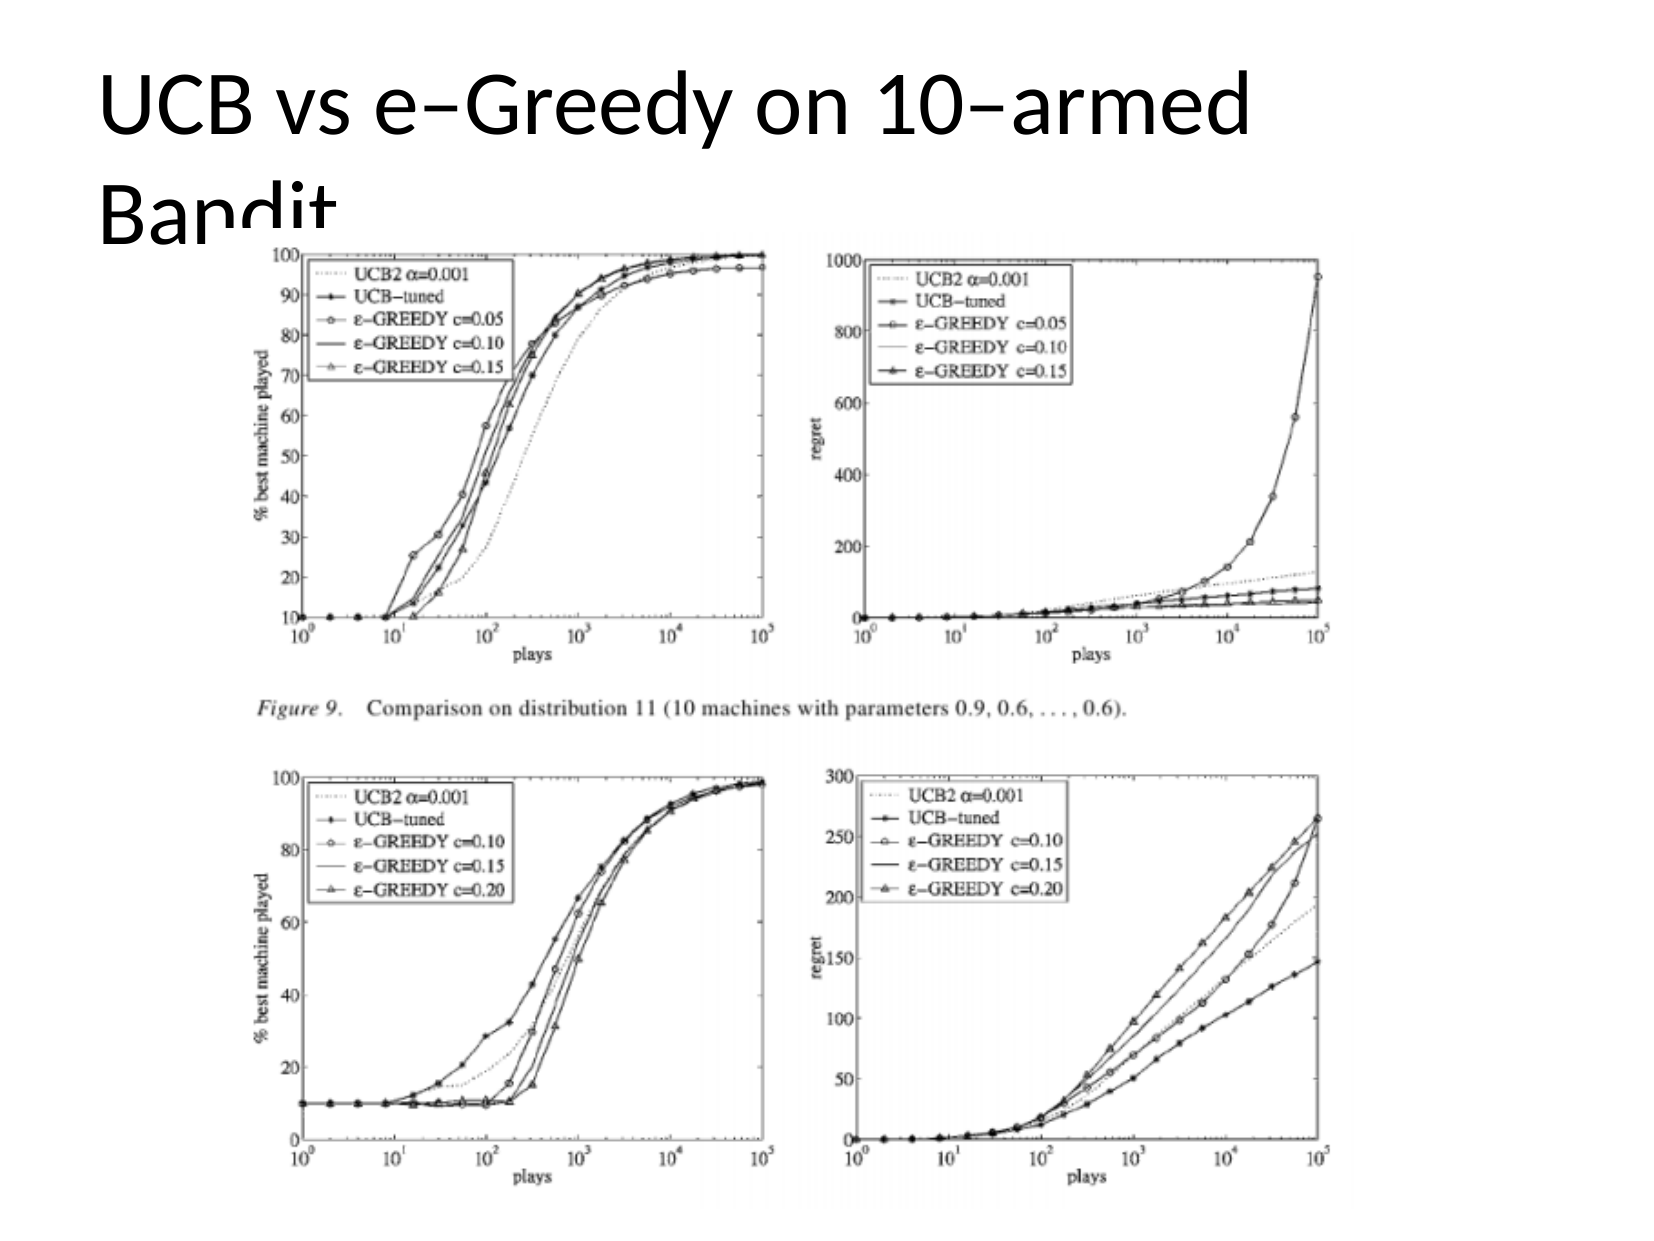

# UCB vs e–Greedy on 10–armed Bandit